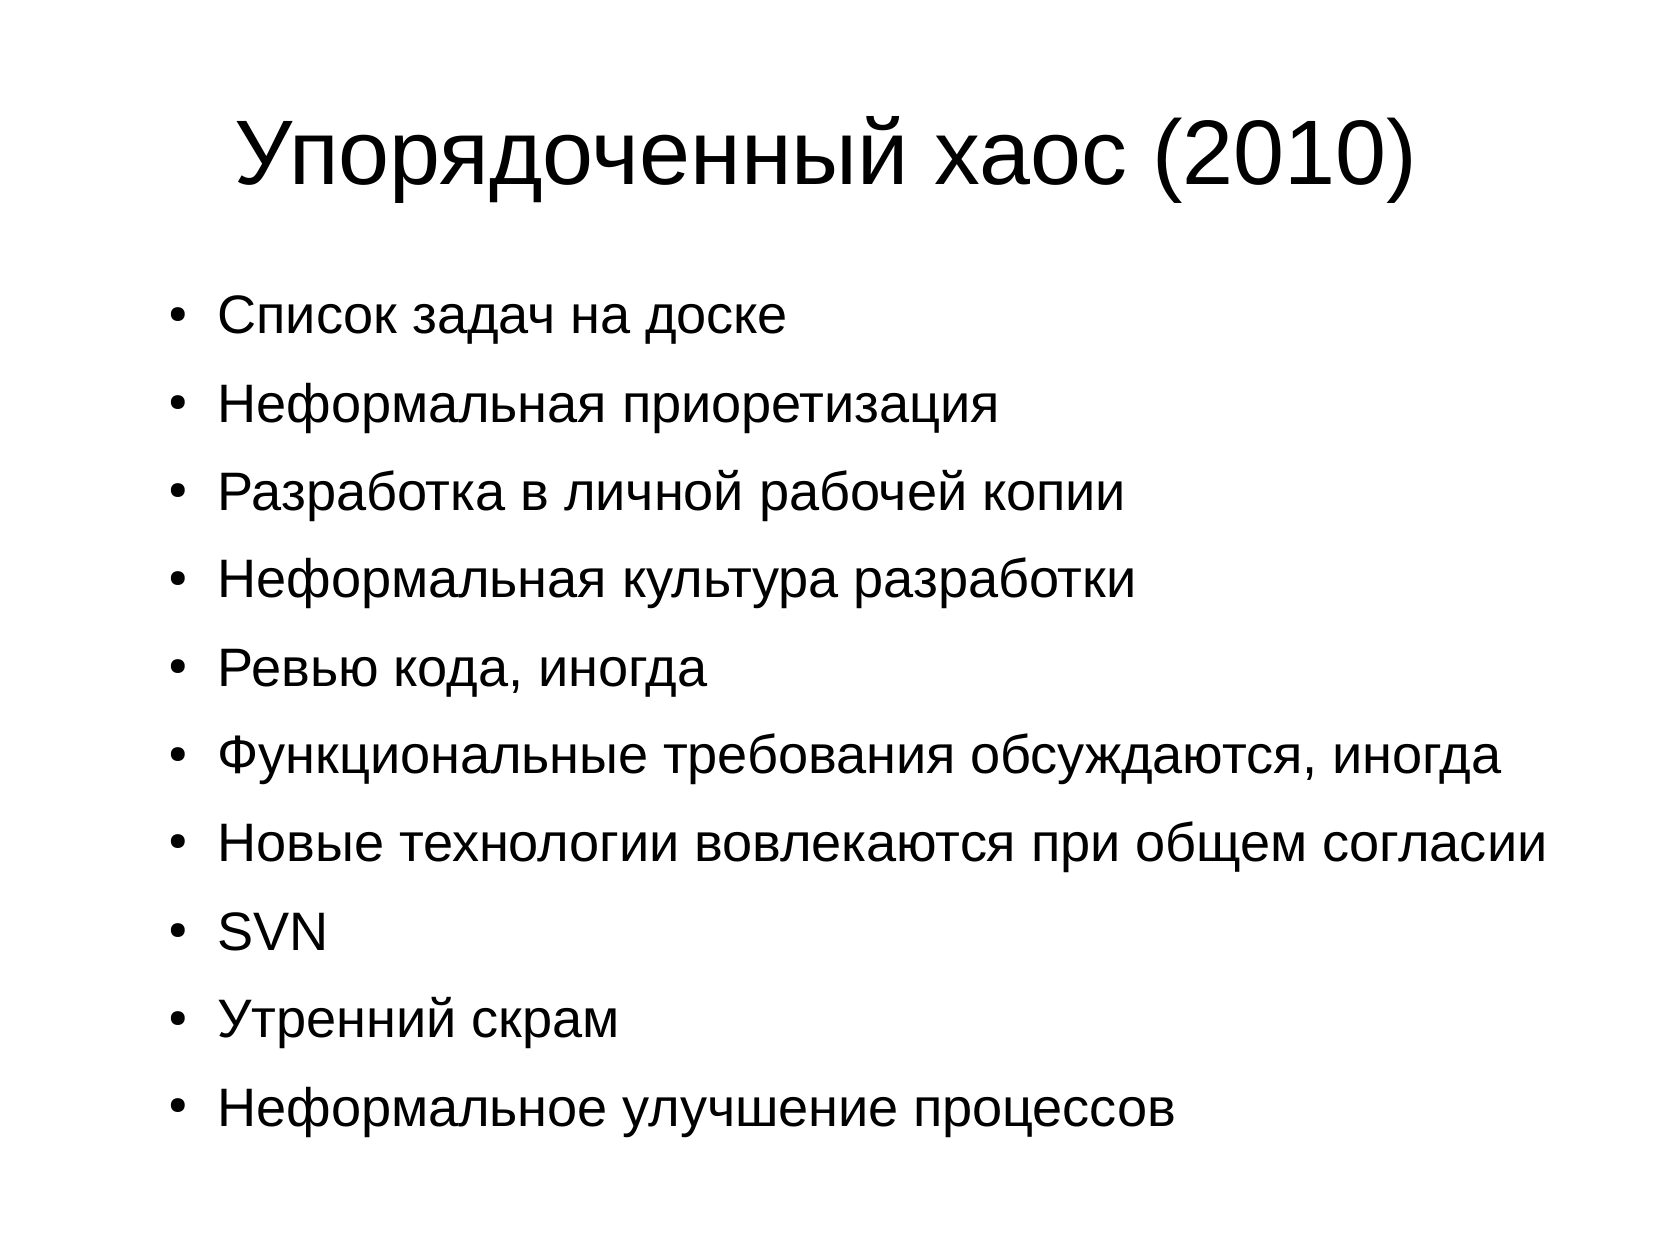

# Упорядоченный хаос (2010)
Список задач на доске
Неформальная приоретизация
Разработка в личной рабочей копии
Неформальная культура разработки
Ревью кода, иногда
Функциональные требования обсуждаются, иногда
Новые технологии вовлекаются при общем согласии
SVN
Утренний скрам
Неформальное улучшение процессов